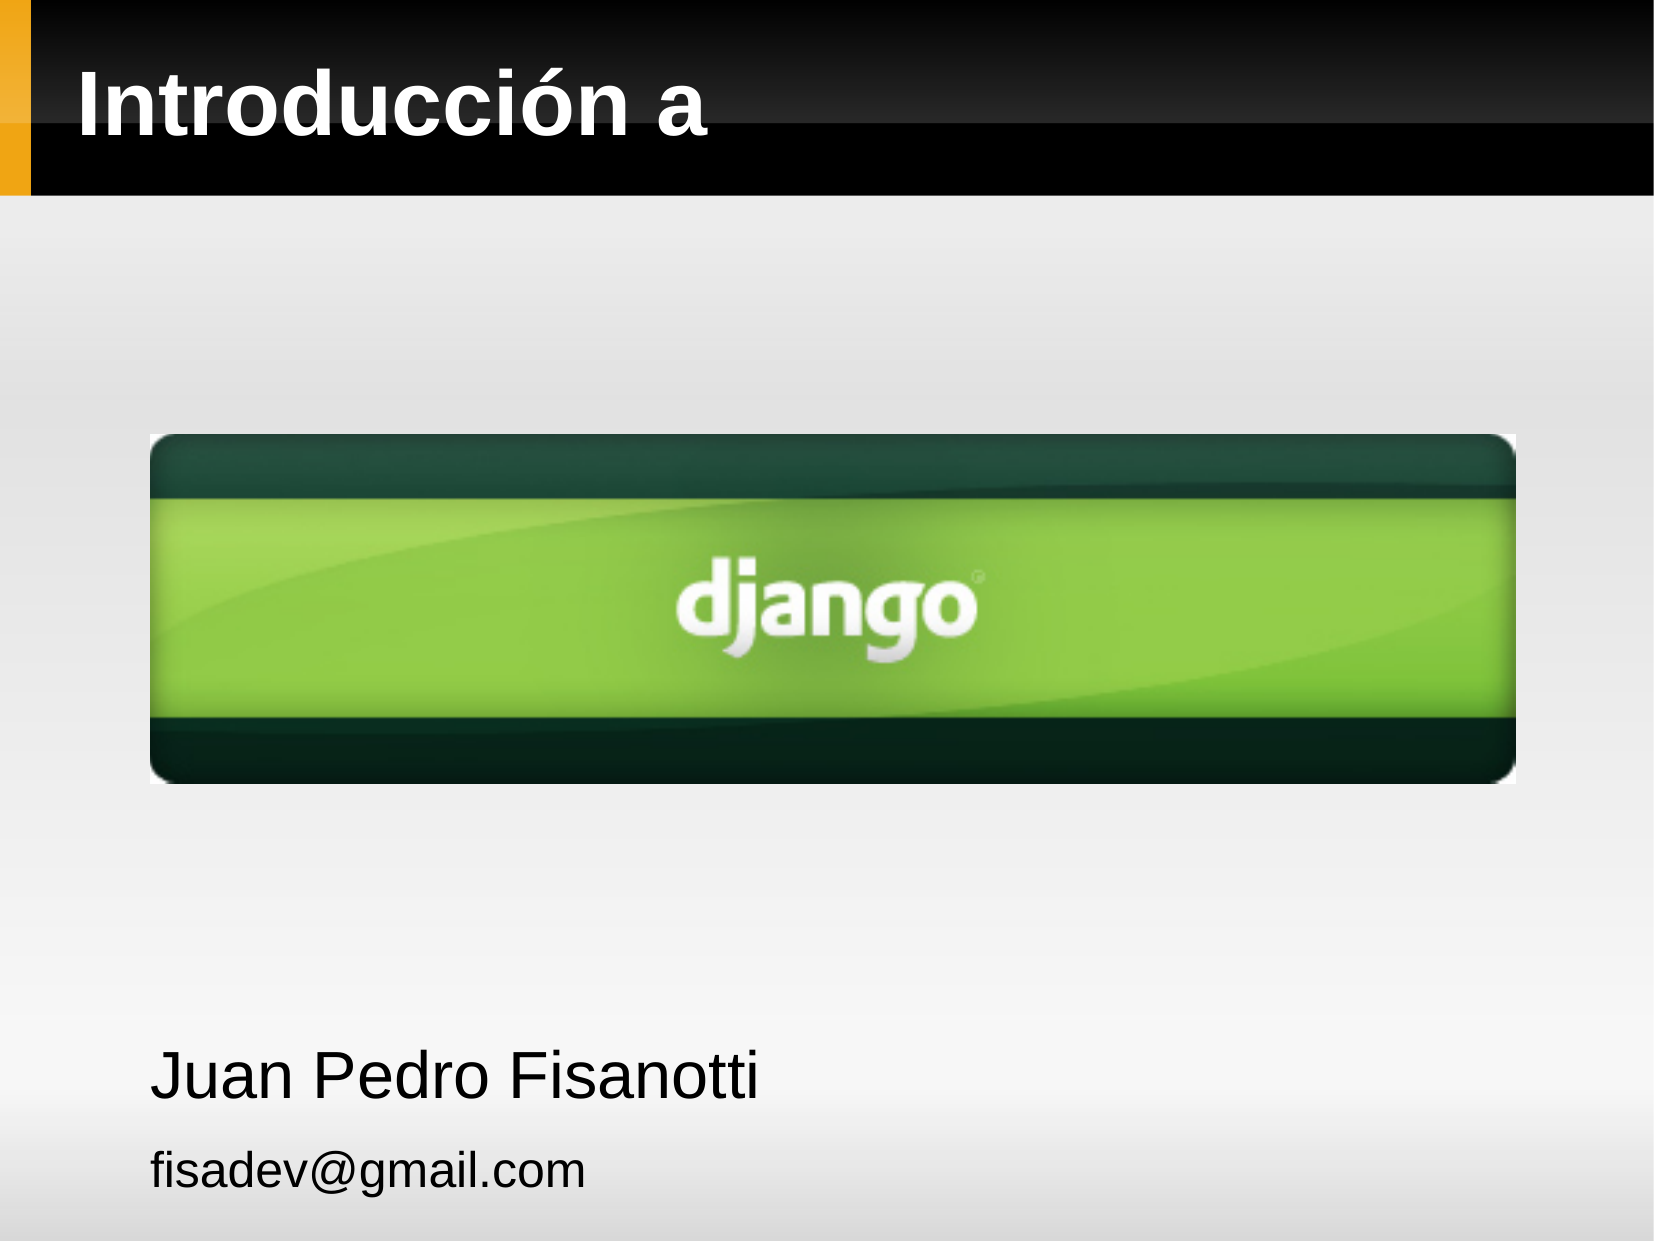

# Introducción a
Juan Pedro Fisanotti
fisadev@gmail.com